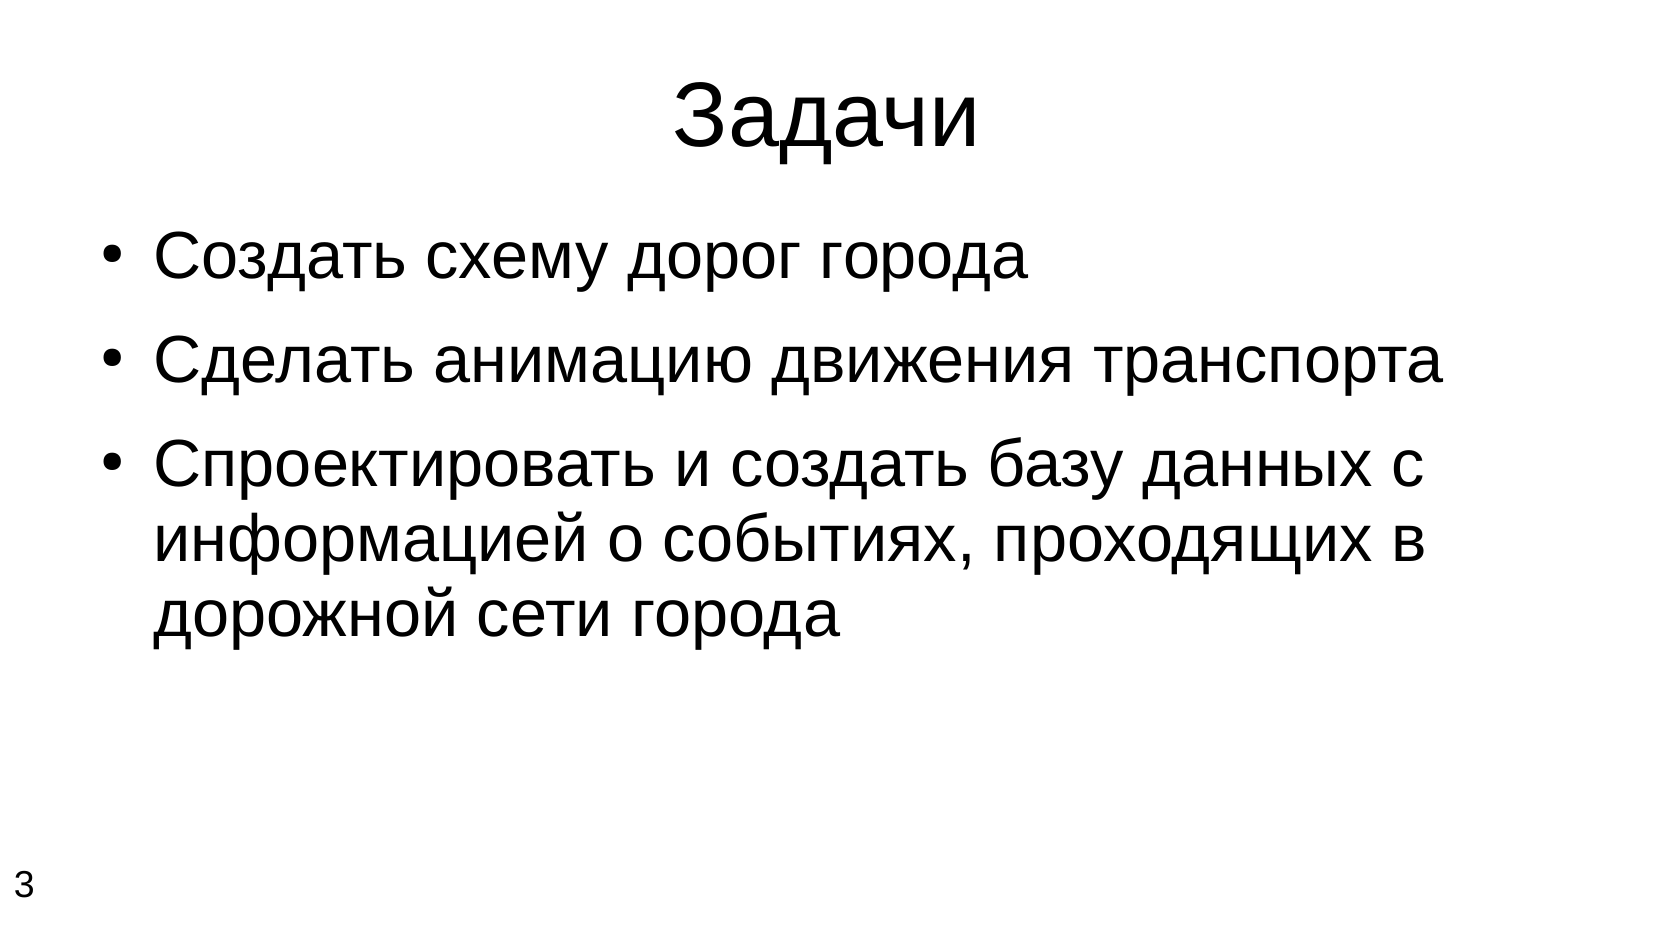

# Задачи
Создать схему дорог города
Сделать анимацию движения транспорта
Спроектировать и создать базу данных с информацией о событиях, проходящих в дорожной сети города